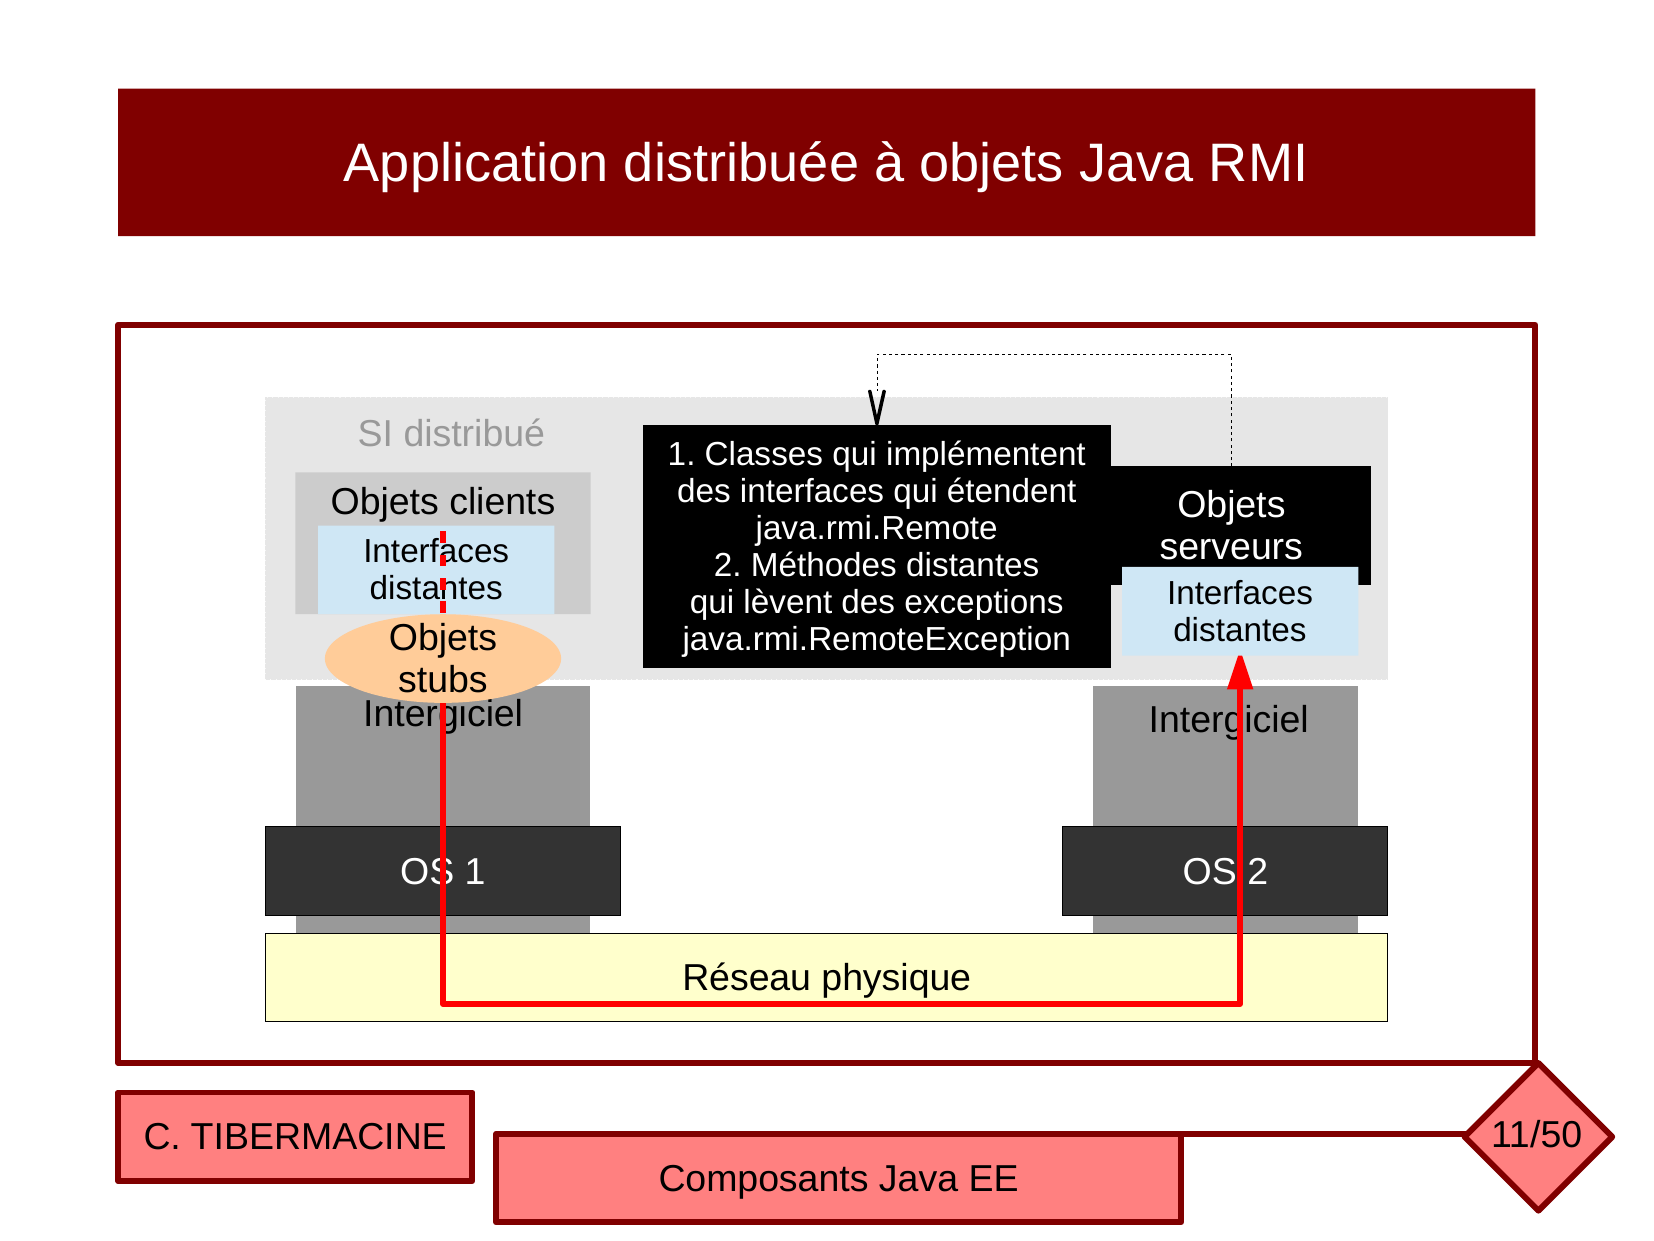

Application distribuée à objets Java RMI
SI distribué
1. Classes qui implémentent
des interfaces qui étendent
java.rmi.Remote
2. Méthodes distantes
qui lèvent des exceptions
java.rmi.RemoteException
Objets
serveurs
Objets clients
Interfaces
distantes
Interfaces
distantes
Objets
stubs
Intergiciel
Intergiciel
OS 1
OS 2
Réseau physique
C. TIBERMACINE
Composants Java EE